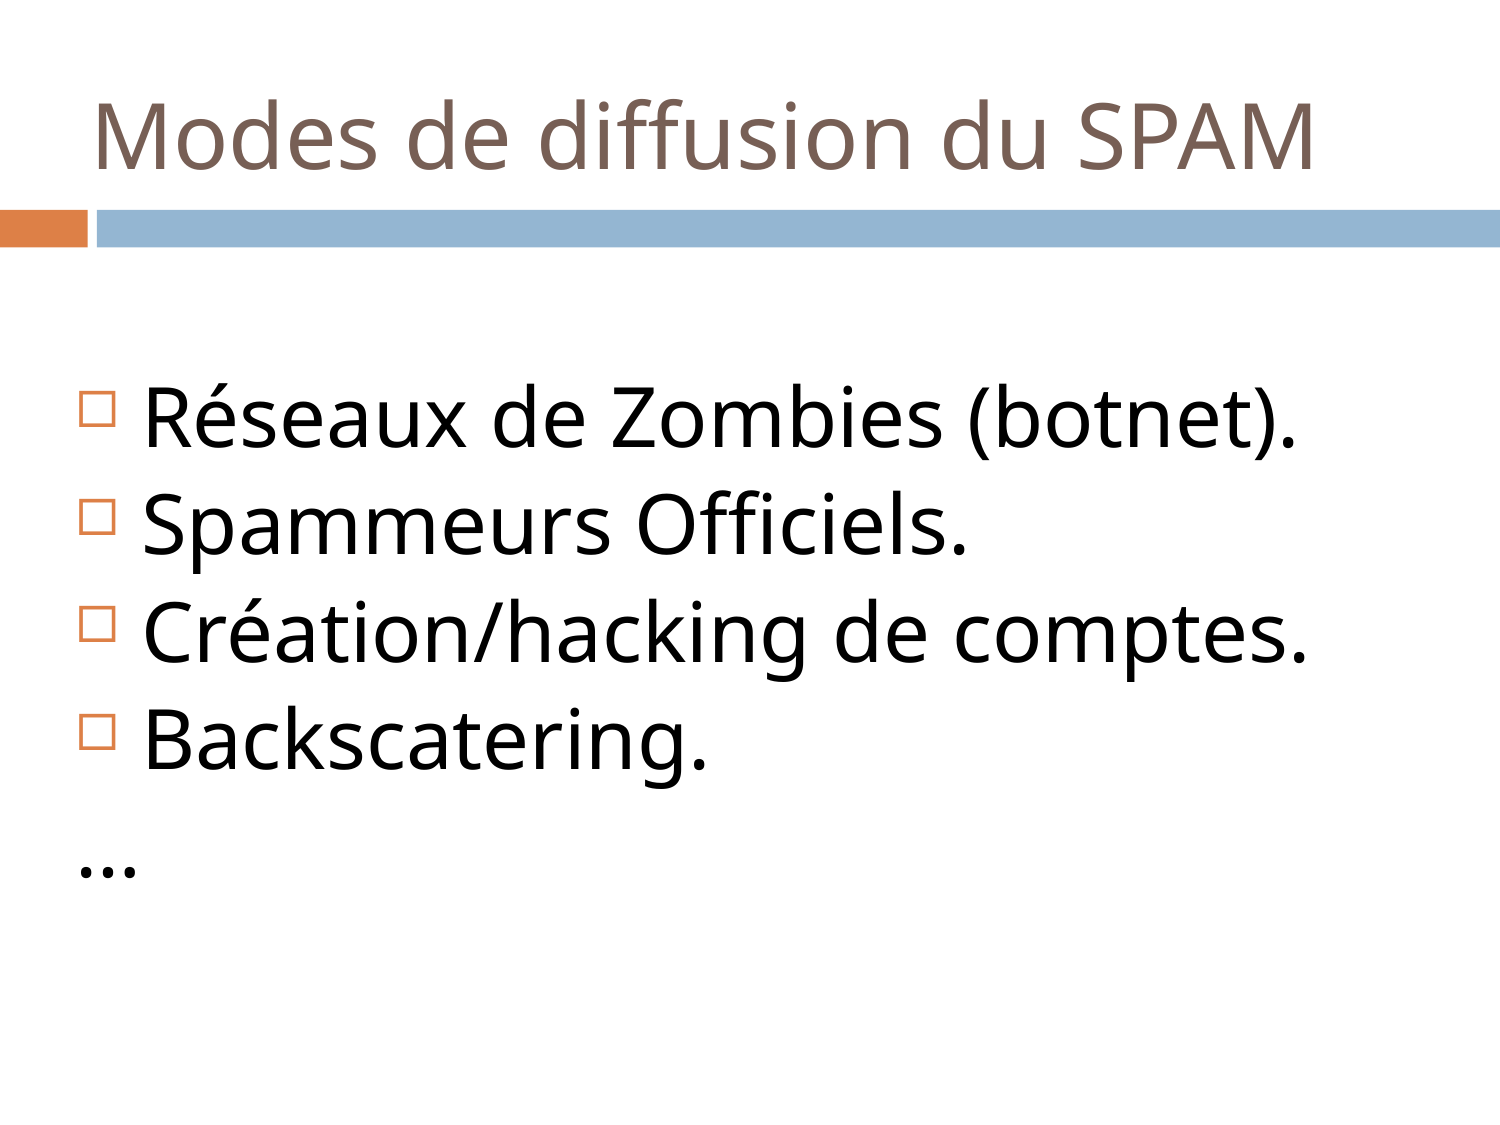

# Modes de diffusion du SPAM
 Réseaux de Zombies (botnet).
 Spammeurs Officiels.
 Création/hacking de comptes.
 Backscatering.
…